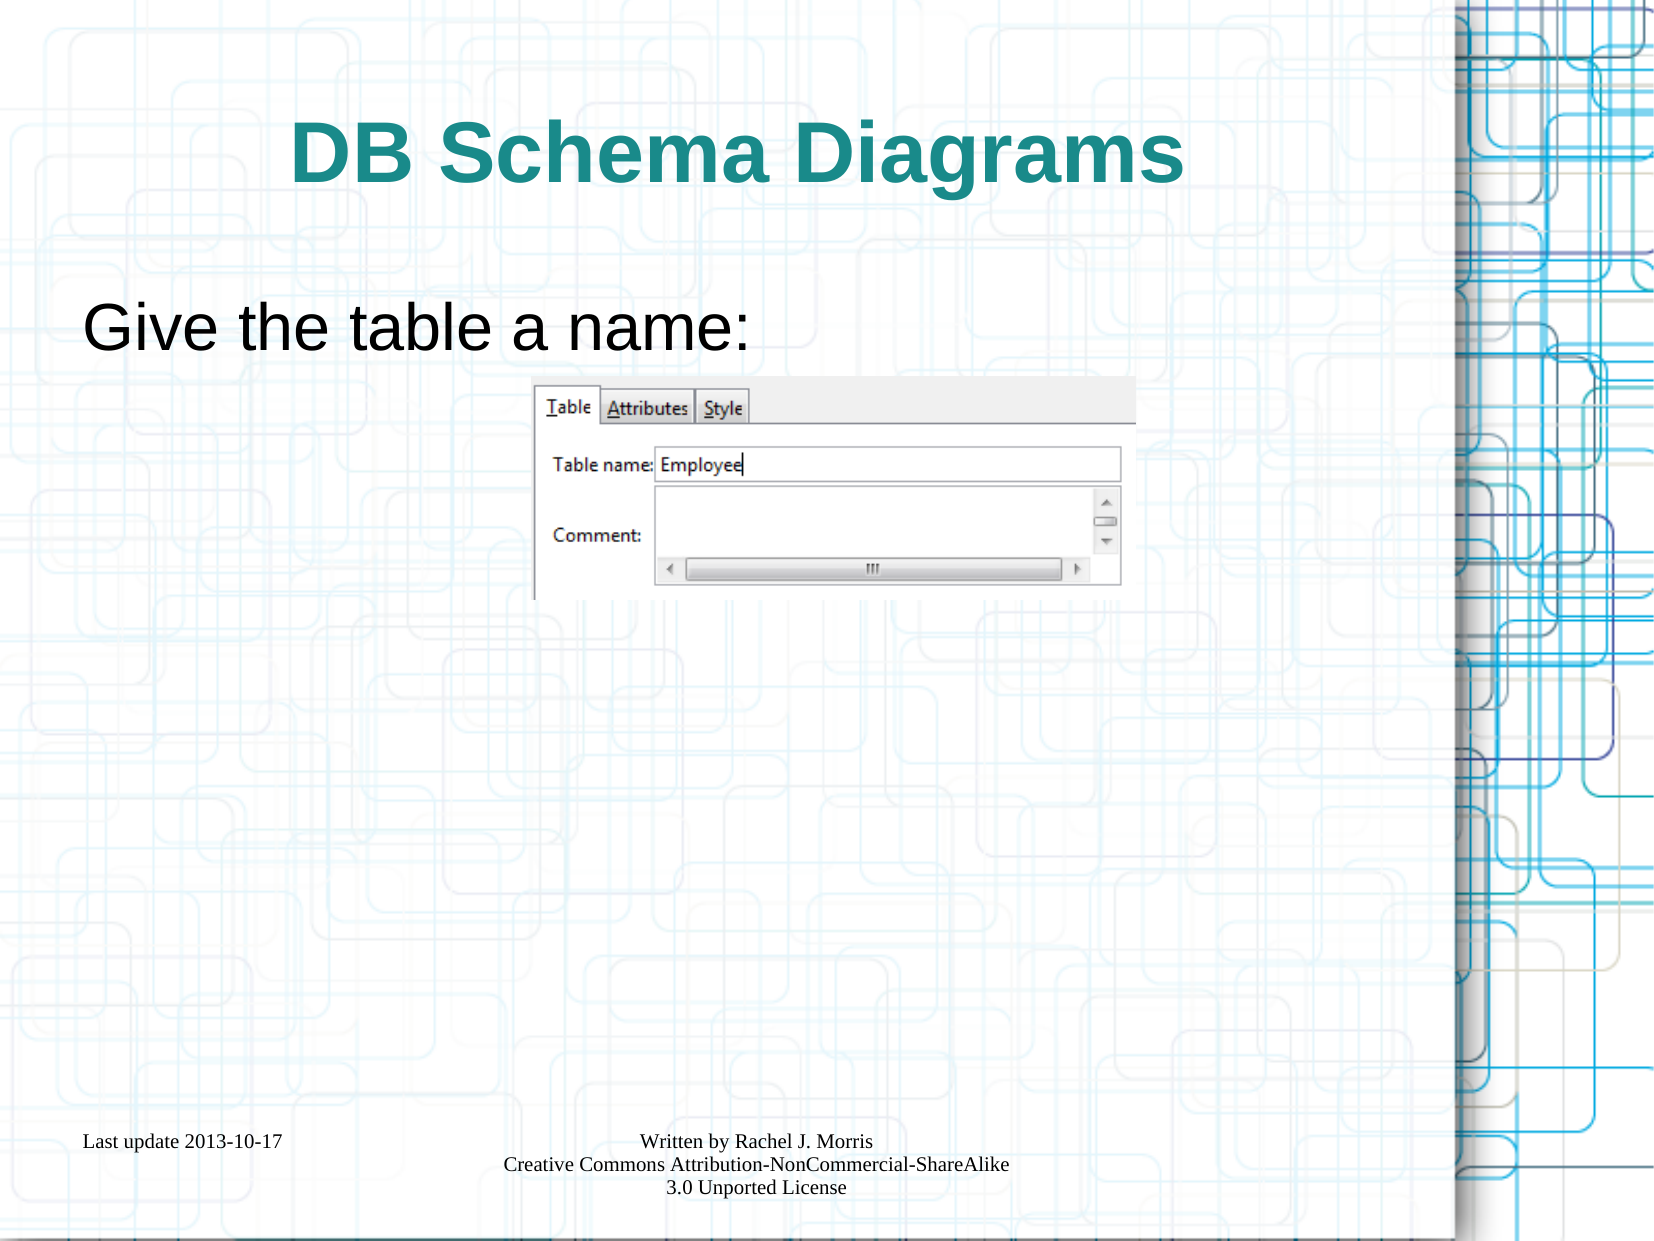

# DB Schema Diagrams
Give the table a name: